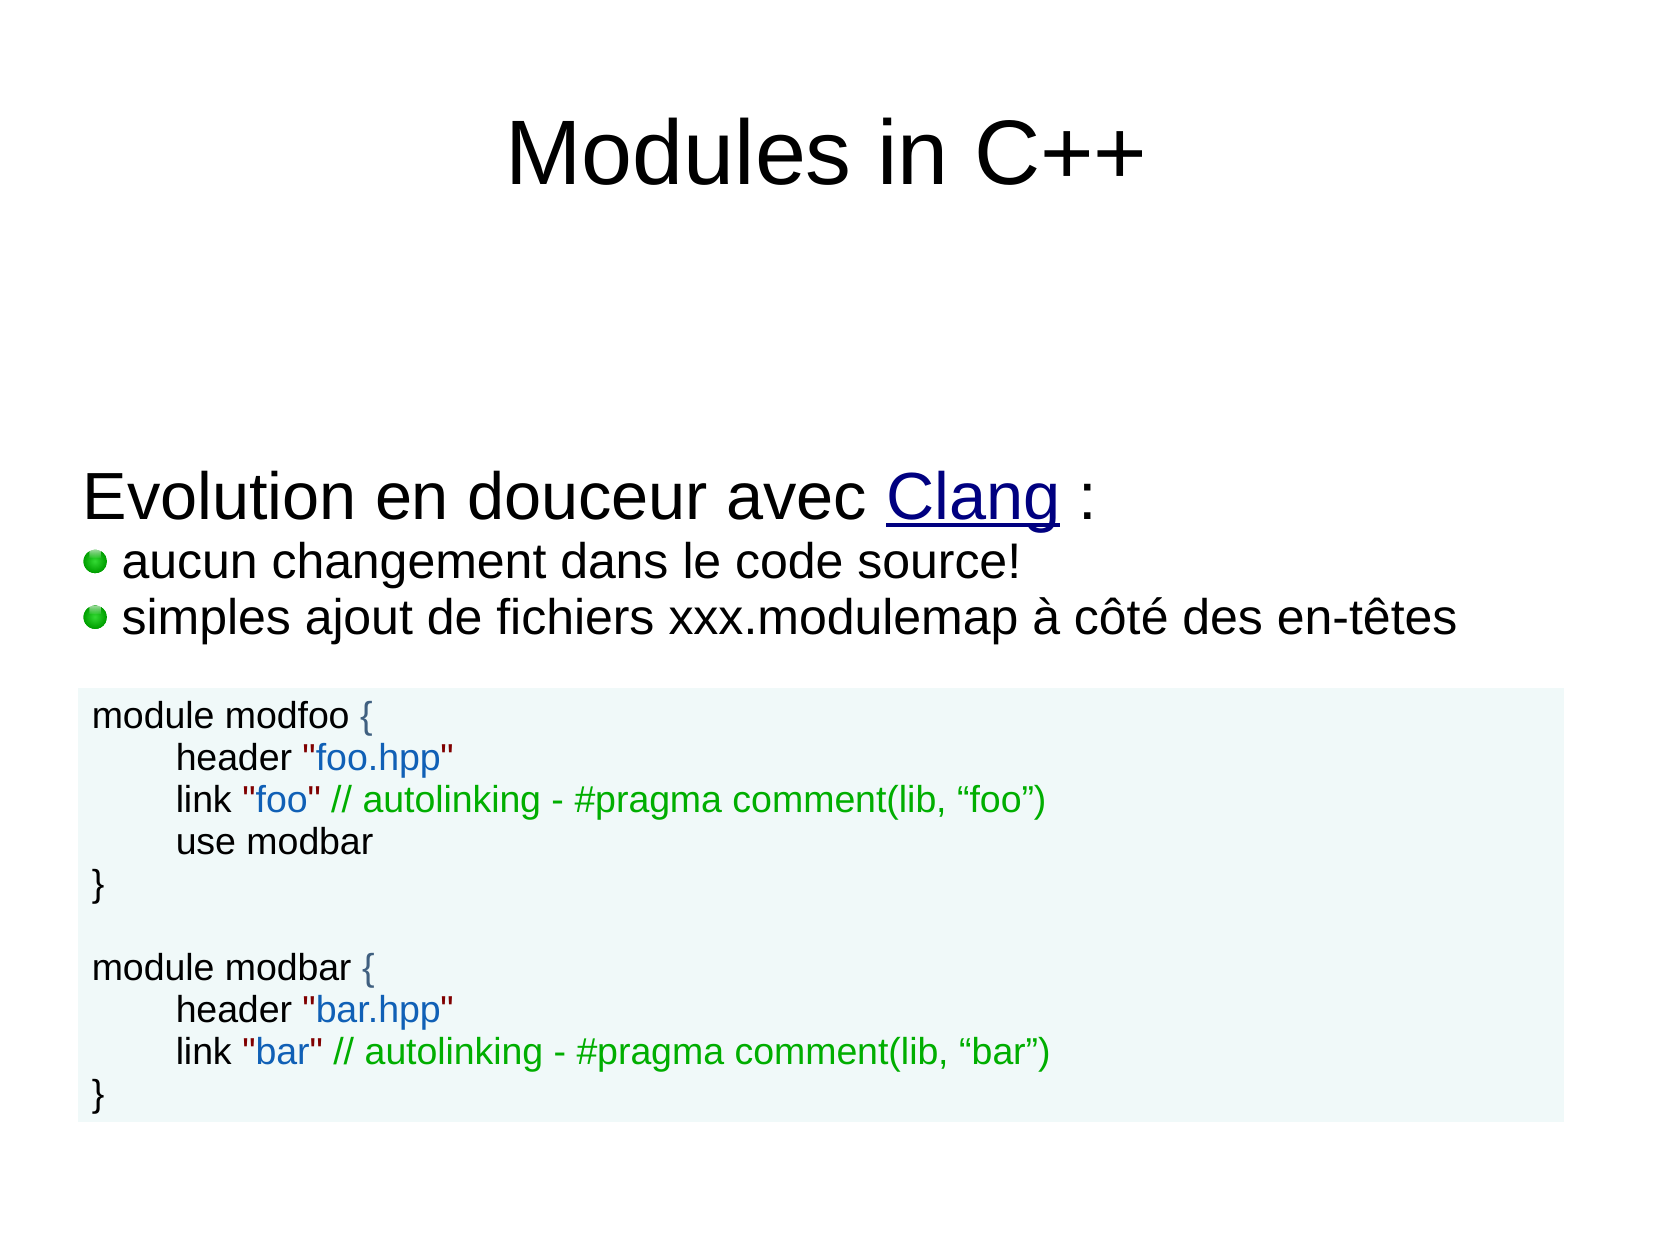

# Modules in C++
Evolution en douceur avec Clang :
 aucun changement dans le code source!
 simples ajout de fichiers xxx.modulemap à côté des en-têtes
| module modfoo { header "foo.hpp" link "foo" // autolinking - #pragma comment(lib, “foo”) use modbar } module modbar { header "bar.hpp" link "bar" // autolinking - #pragma comment(lib, “bar”) } |
| --- |